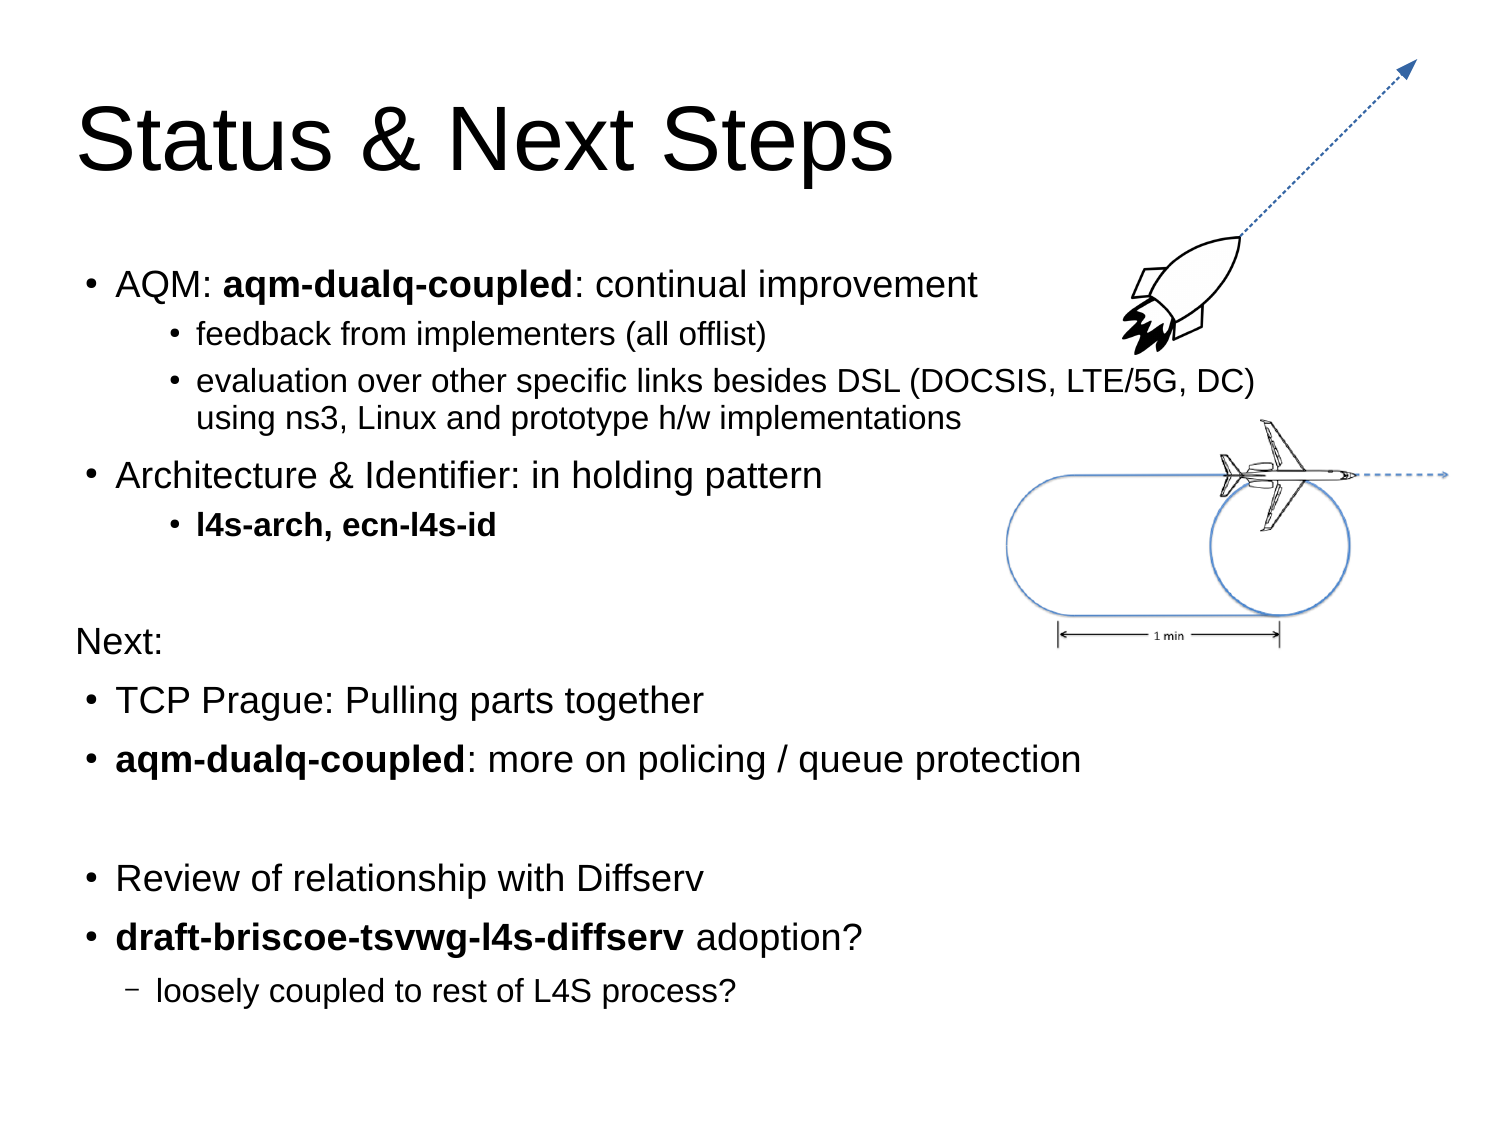

# Status & Next Steps
AQM: aqm-dualq-coupled: continual improvement
feedback from implementers (all offlist)
evaluation over other specific links besides DSL (DOCSIS, LTE/5G, DC)
using ns3, Linux and prototype h/w implementations
Architecture & Identifier: in holding pattern
l4s-arch, ecn-l4s-id
Next:
TCP Prague: Pulling parts together
aqm-dualq-coupled: more on policing / queue protection
Review of relationship with Diffserv
draft-briscoe-tsvwg-l4s-diffserv adoption?
loosely coupled to rest of L4S process?